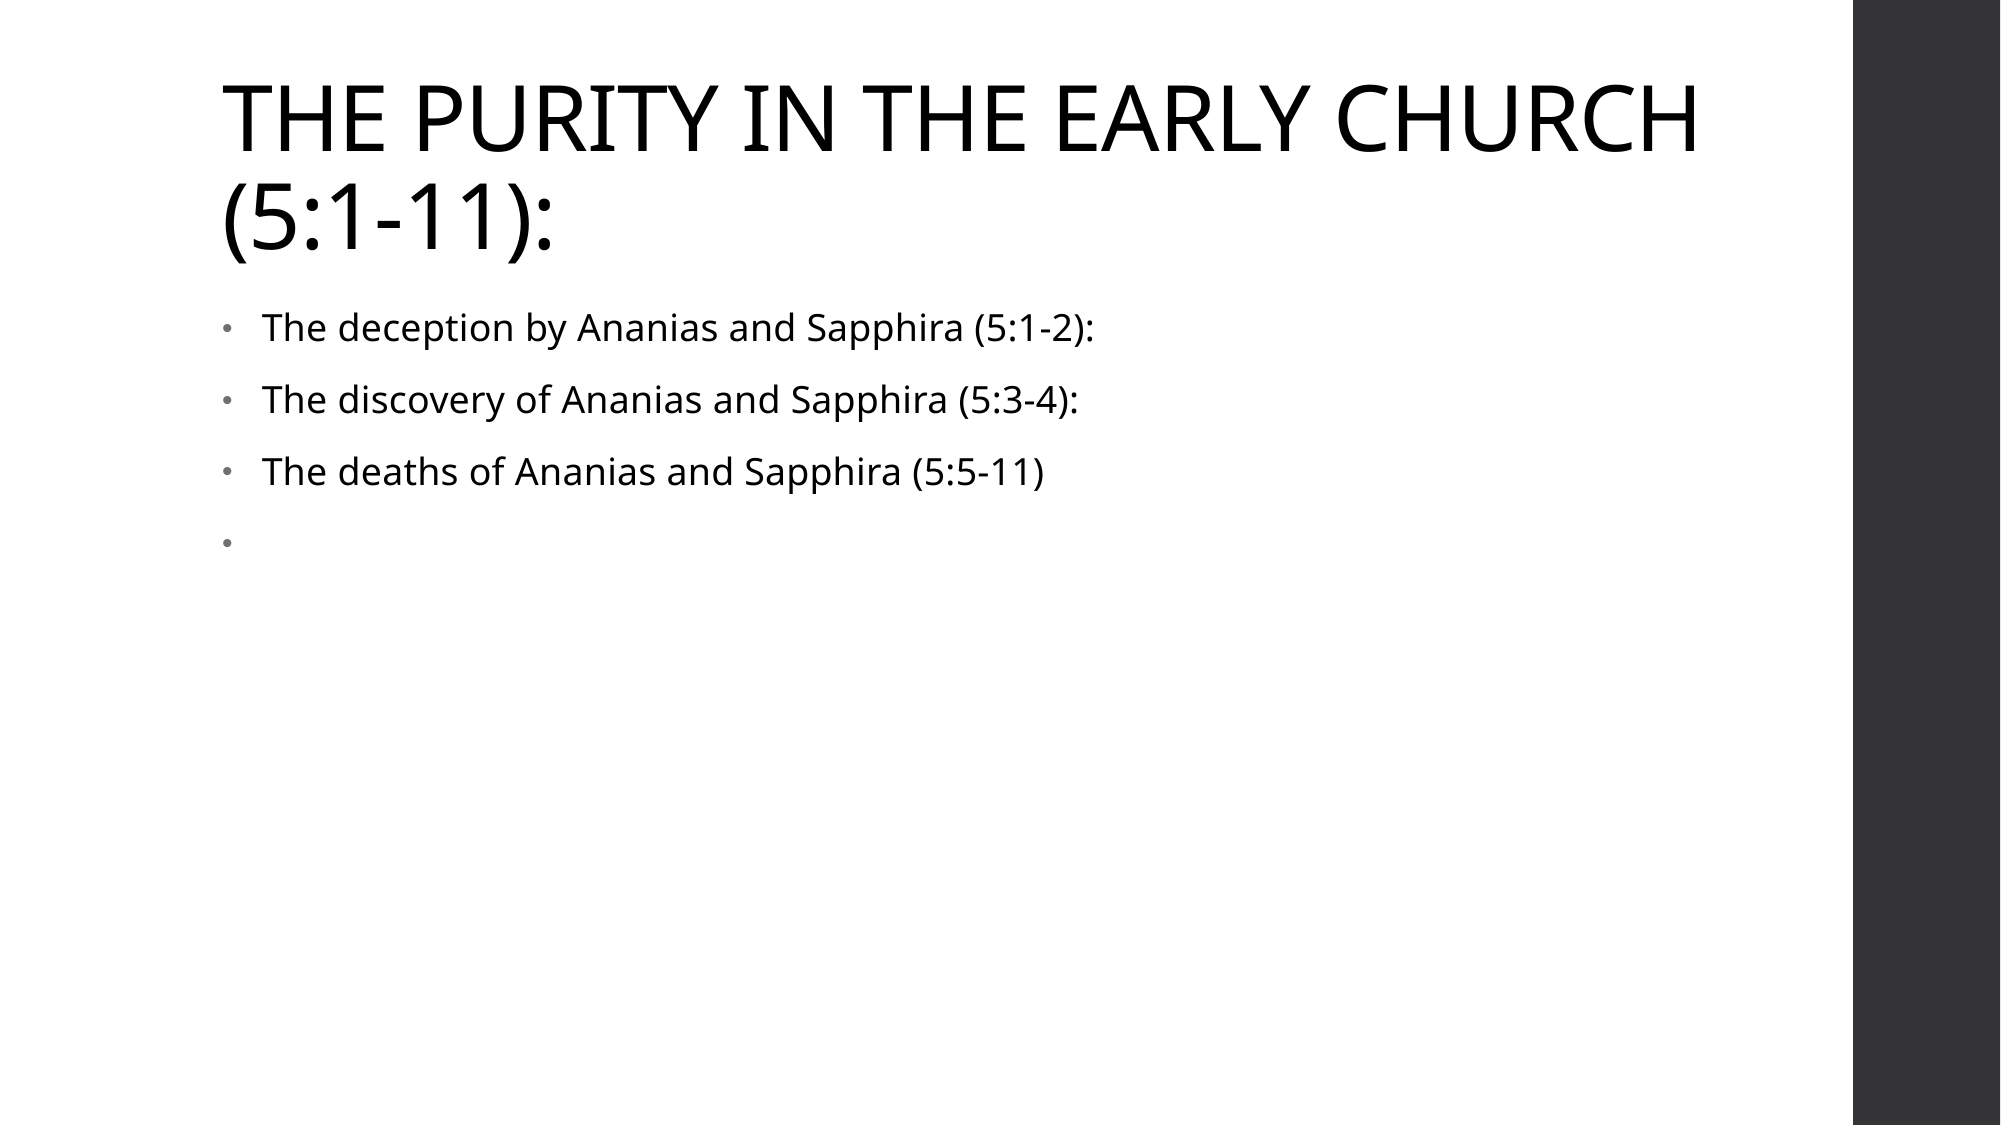

# THE PURITY IN THE EARLY CHURCH (5:1-11):
 The deception by Ananias and Sapphira (5:1-2):
 The discovery of Ananias and Sapphira (5:3-4):
 The deaths of Ananias and Sapphira (5:5-11)